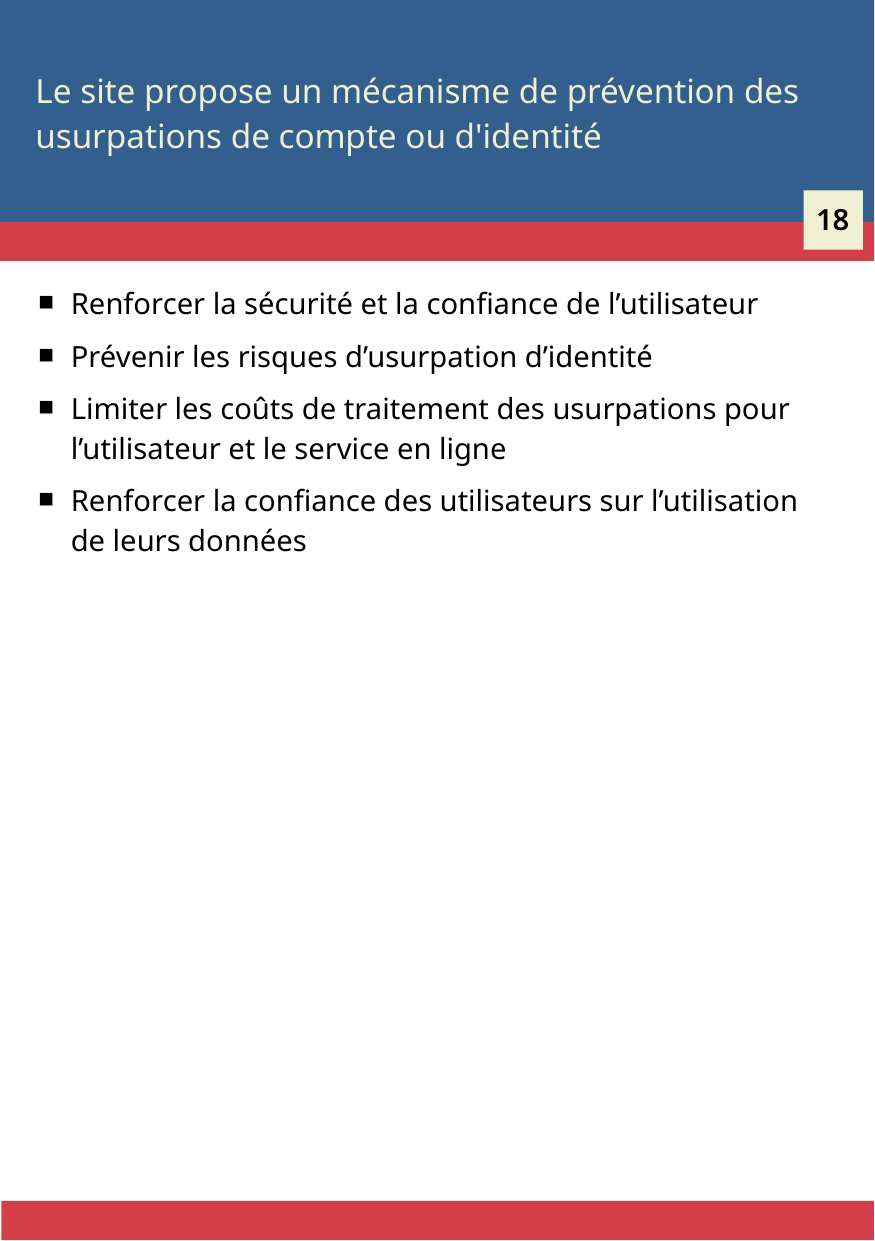

# Le site propose un mécanisme de prévention des usurpations de compte ou d'identité
18
Renforcer la sécurité et la confiance de l’utilisateur
Prévenir les risques d’usurpation d’identité
Limiter les coûts de traitement des usurpations pour l’utilisateur et le service en ligne
Renforcer la confiance des utilisateurs sur l’utilisation de leurs données